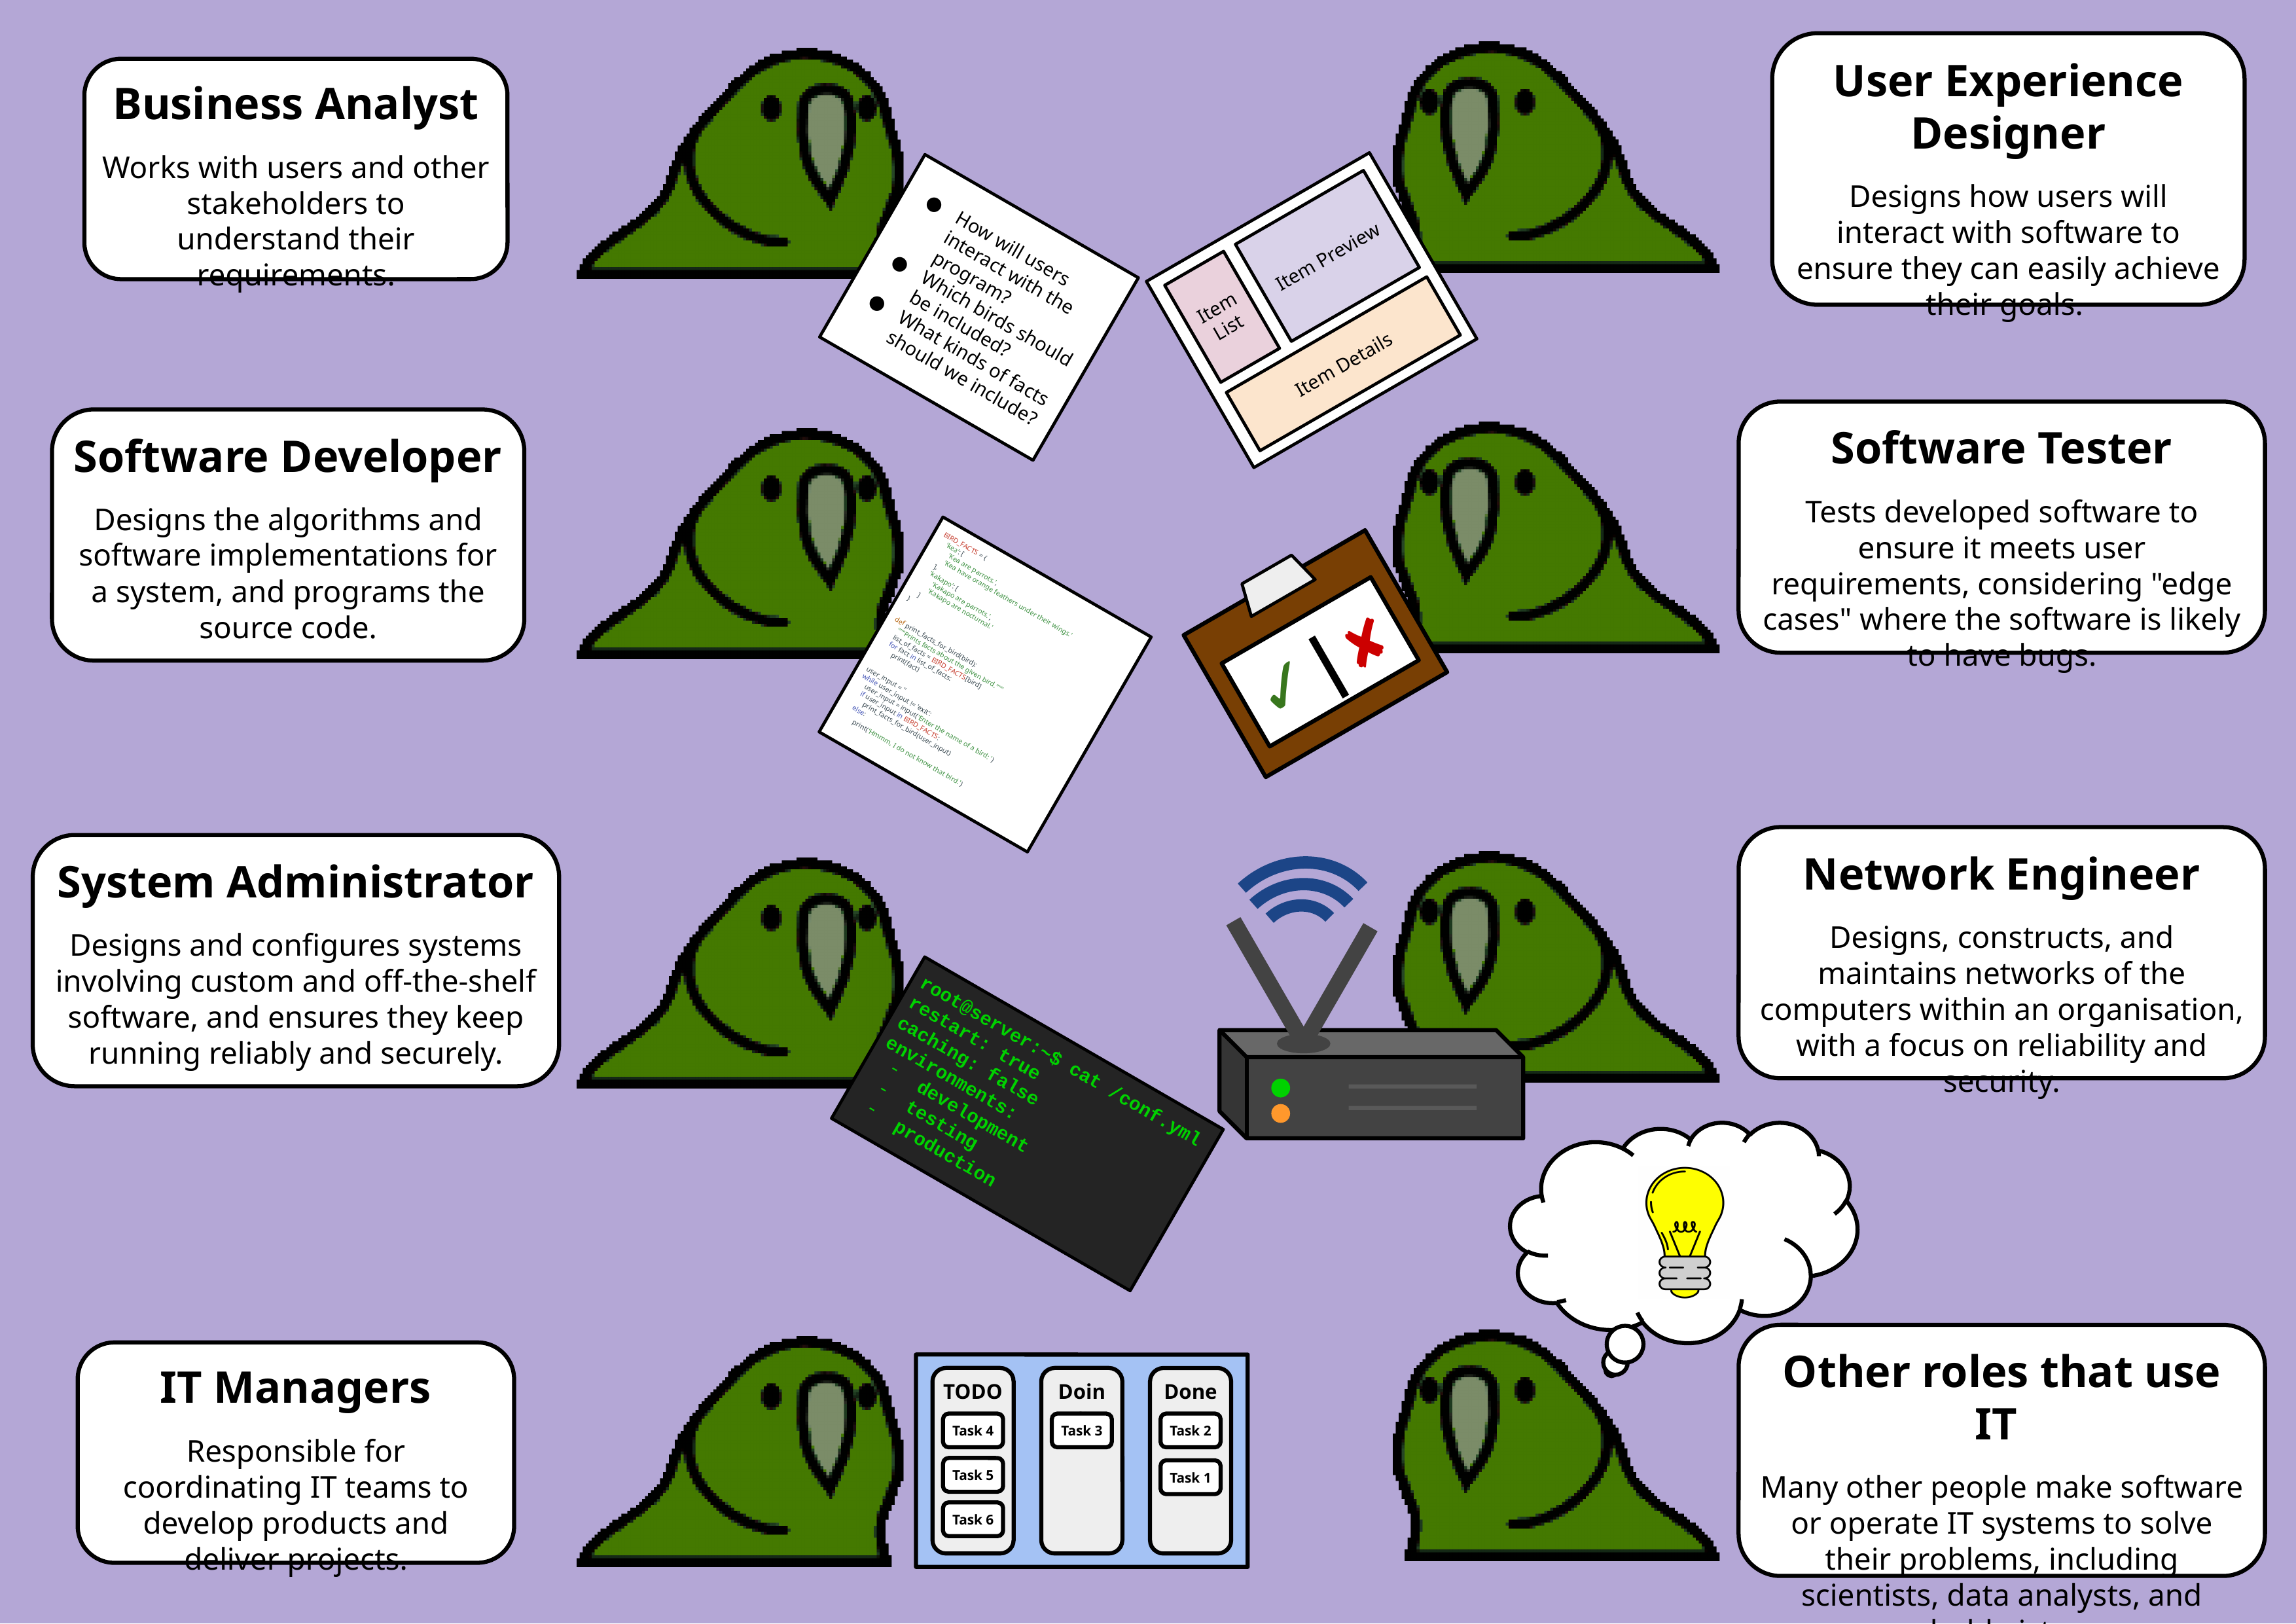

User Experience Designer
Designs how users will interact with software to ensure they can easily achieve their goals.
Business Analyst
Works with users and other stakeholders to understand their requirements.
Item Preview
Item
List
Item Details
How will users interact with the program?
Which birds should be included?
What kinds of facts should we include?
Software Tester
Tests developed software to ensure it meets user requirements, considering "edge cases" where the software is likely to have bugs.
Software Developer
Designs the algorithms and software implementations for a system, and programs the source code.
✓|✘
BIRD_FACTS = {
 'kea': [
 'Kea are parrots.',
 'Kea have orange feathers under their wings.'
 ],
 'kakapo': [
 'Kakapo are parrots.',
 'Kakapo are nocturnal.'
 ]
}
def print_facts_for_bird(bird):
 """Prints facts about the given bird."""
 list_of_facts = BIRD_FACTS[bird]
 for fact in list_of_facts:
 print(fact)
user_input = ''
while user_input != 'exit':
 user_input = input('Enter the name of a bird: ')
 if user_input in BIRD_FACTS:
 print_facts_for_bird(user_input)
 else:
 print('Hmmm, I do not know that bird.')
Network Engineer
Designs, constructs, and maintains networks of the computers within an organisation, with a focus on reliability and security.
System Administrator
Designs and configures systems involving custom and off-the-shelf software, and ensures they keep running reliably and securely.
root@server:~$ cat /conf.yml
restart: true
caching: false
environments:
development
testing
production
Other roles that use IT
Many other people make software or operate IT systems to solve their problems, including scientists, data analysts, and hobbyists.
IT Managers
Responsible for coordinating IT teams to develop products and deliver projects.
TODO
Doing
Done
Task 4
Task 3
Task 2
Task 5
Task 1
Task 6